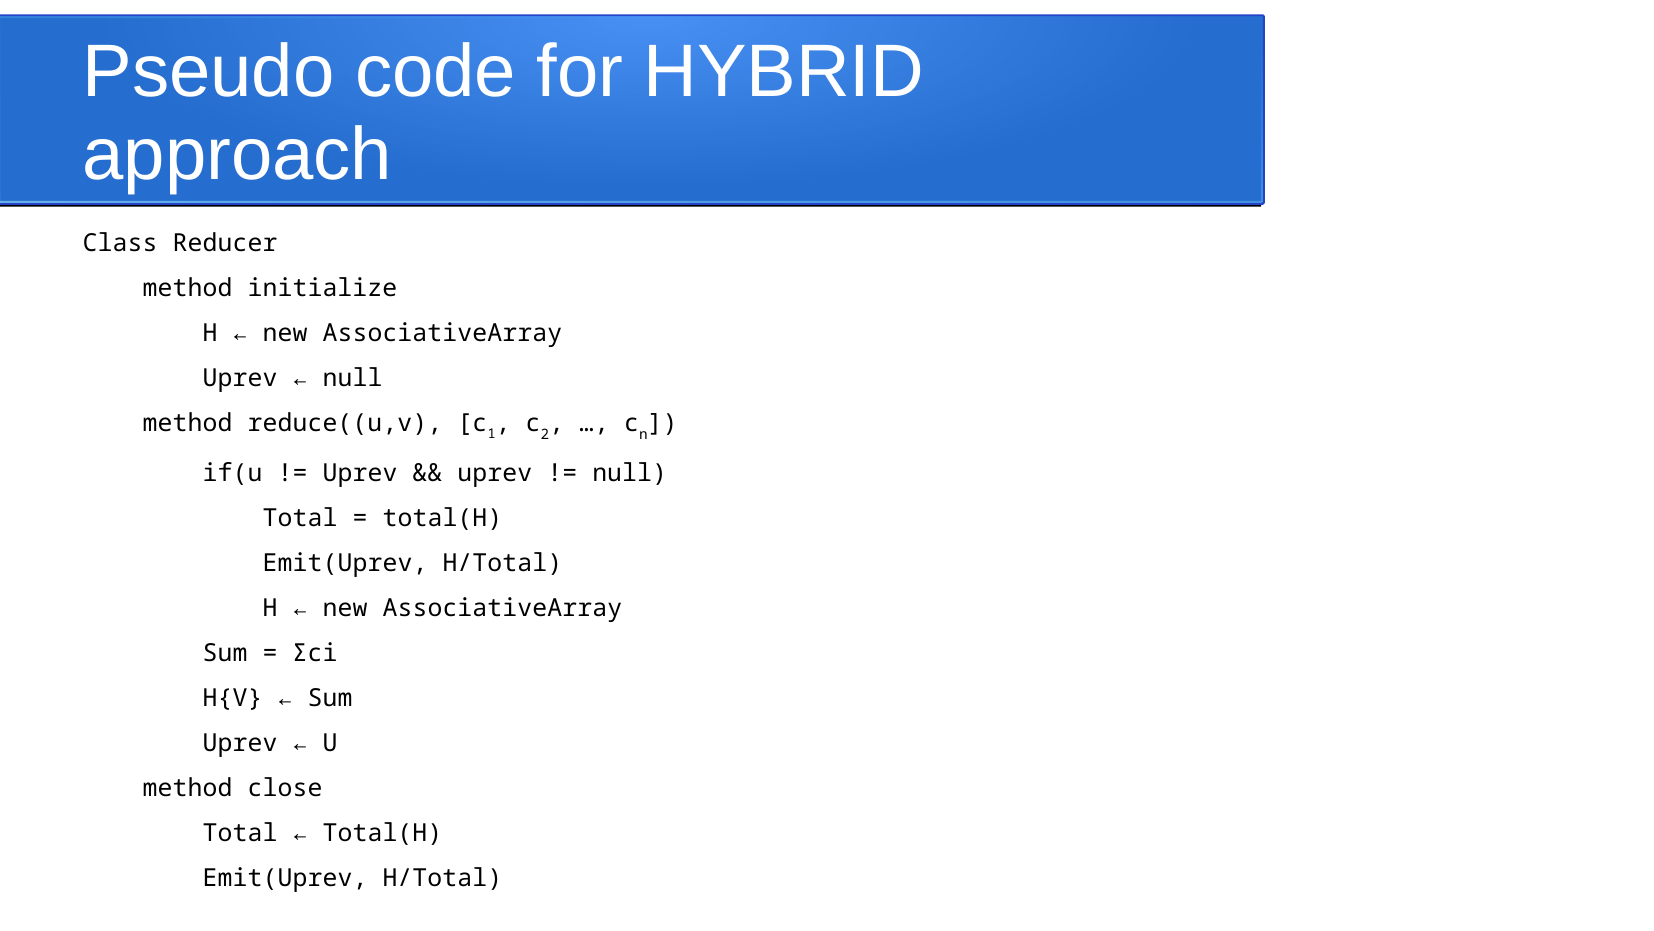

# Pseudo code for HYBRID approach
Class Reducer
 method initialize
 H ← new AssociativeArray
 Uprev ← null
 method reduce((u,v), [c1, c2, …, cn])
 if(u != Uprev && uprev != null)
 Total = total(H)
 Emit(Uprev, H/Total)
 H ← new AssociativeArray
 Sum = Σci
 H{V} ← Sum
 Uprev ← U
 method close
 Total ← Total(H)
 Emit(Uprev, H/Total)